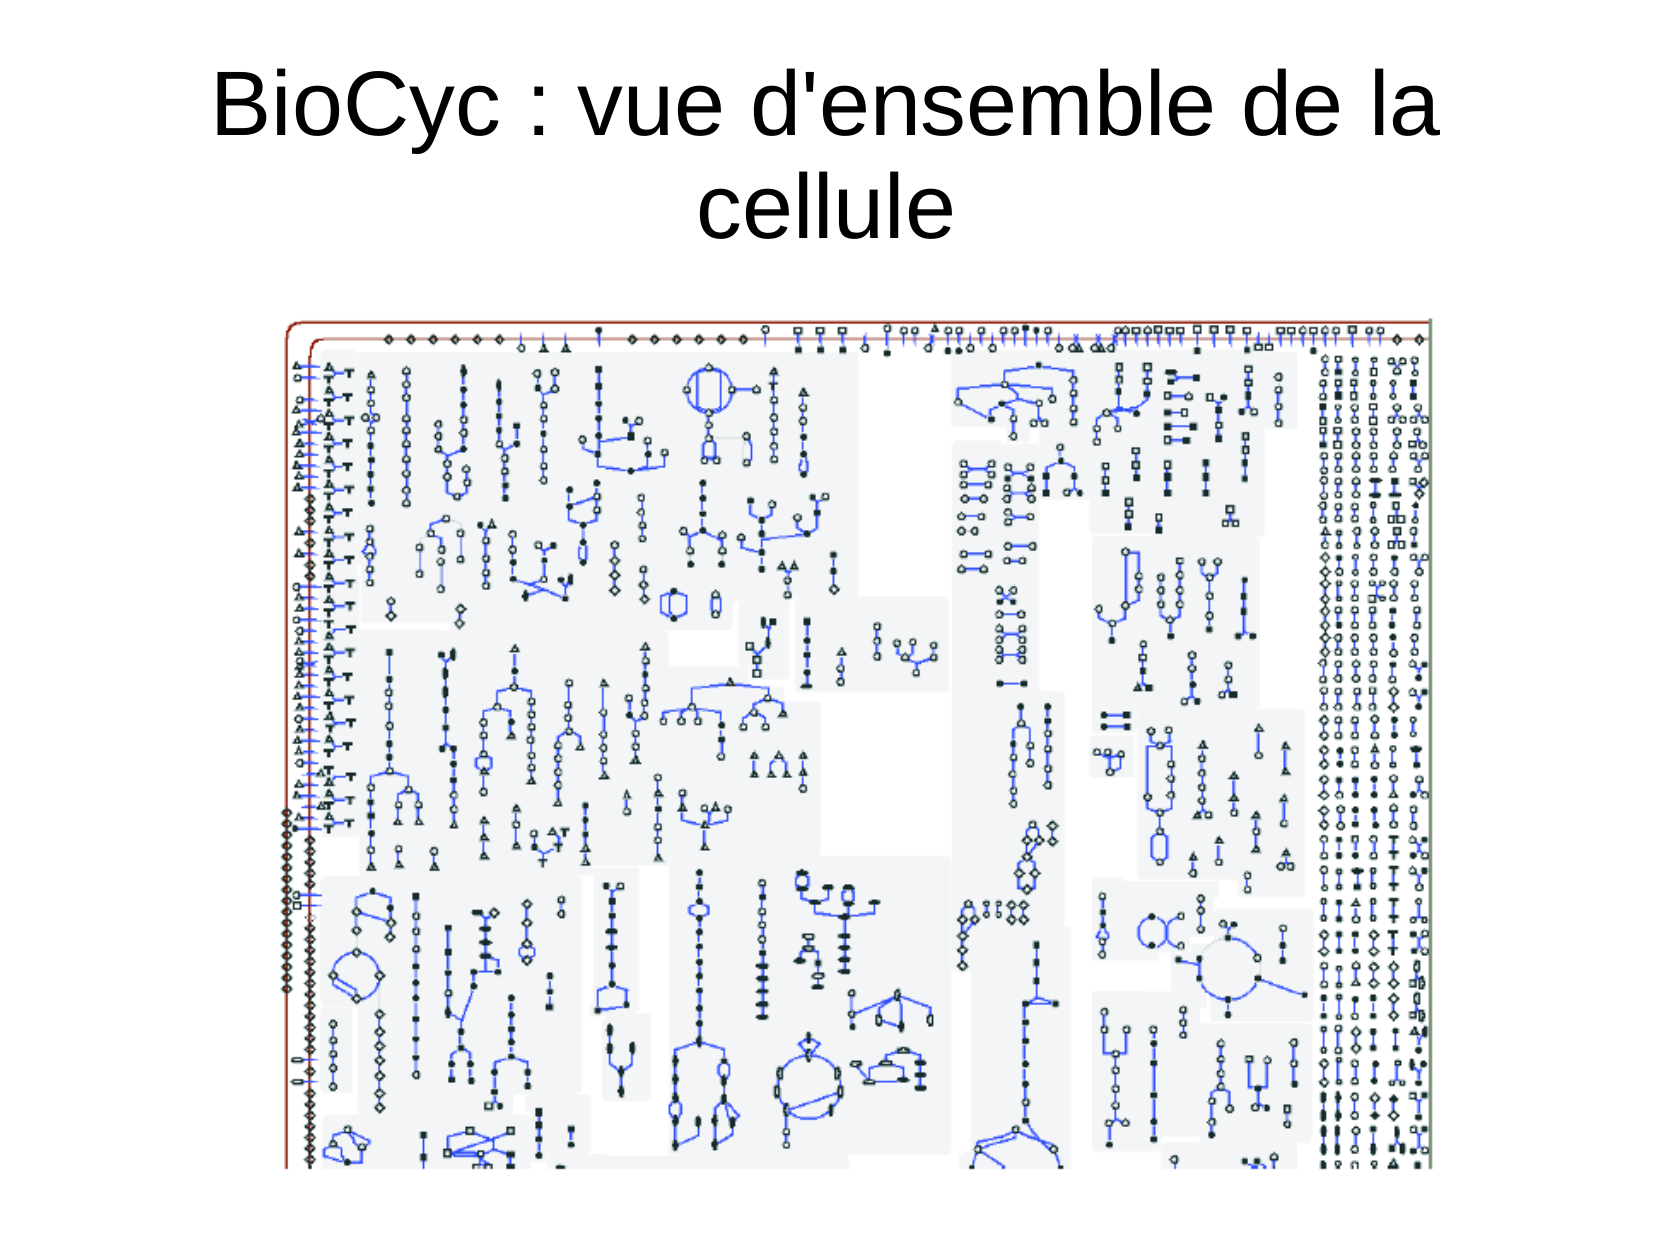

# BioCyc : vue d'ensemble de la cellule